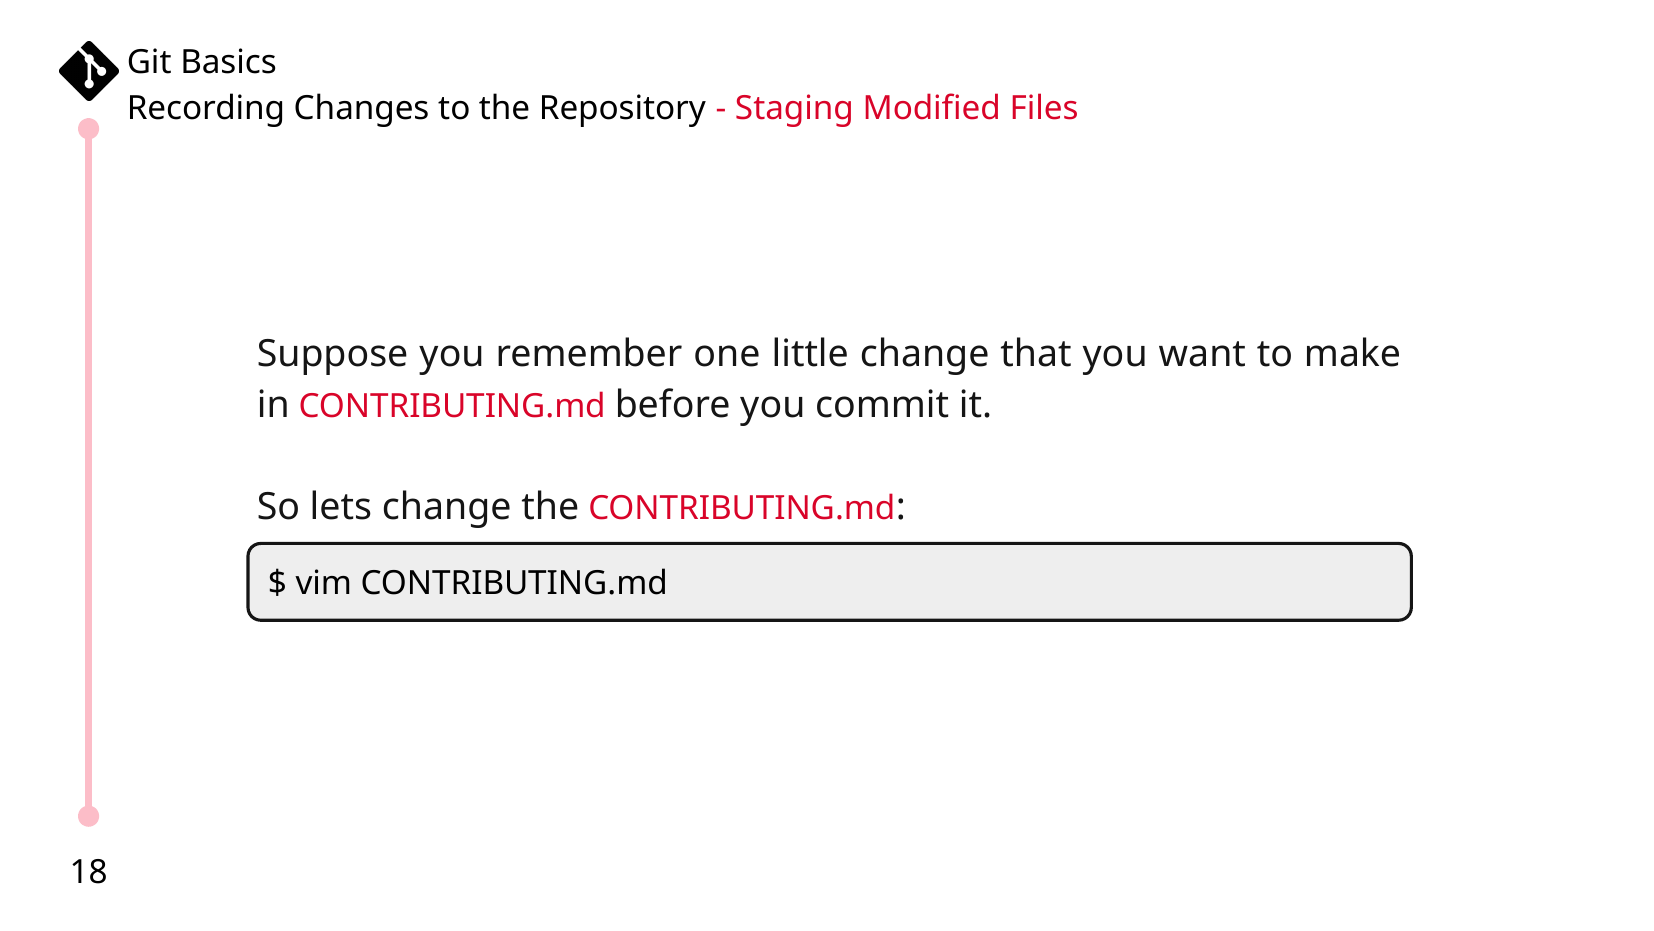

Git Basics
Recording Changes to the Repository - Staging Modified Files
Suppose you remember one little change that you want to make in CONTRIBUTING.md before you commit it.
So lets change the CONTRIBUTING.md:
$ vim CONTRIBUTING.md
18